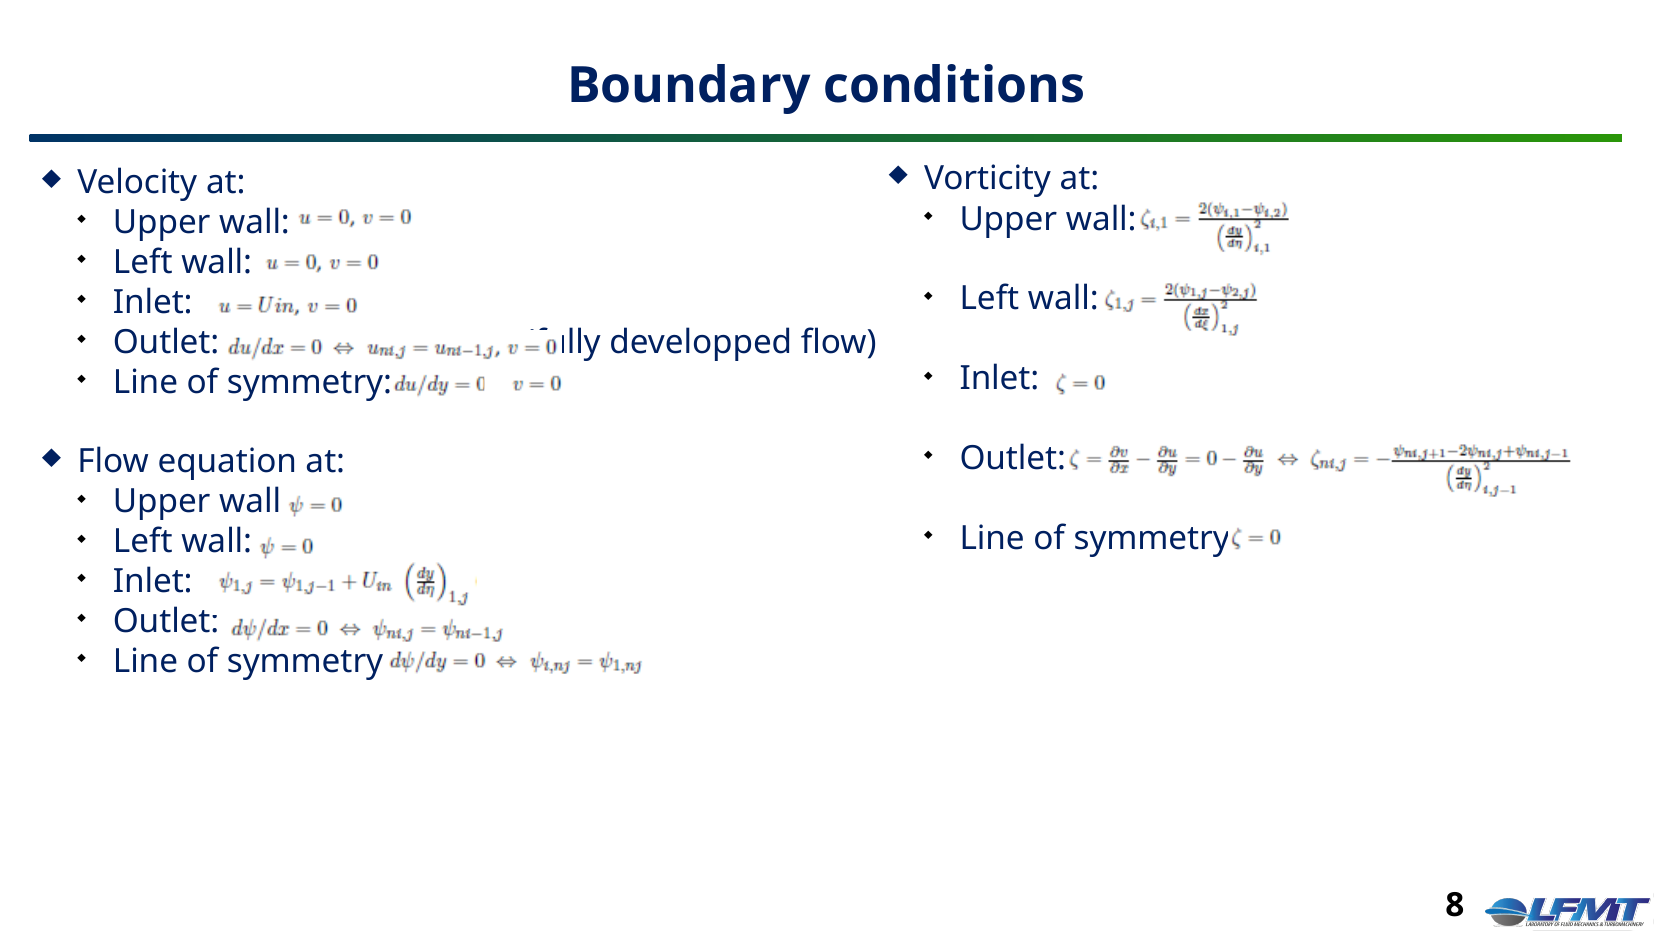

# Boundary conditions
Vorticity at:
Upper wall:
Left wall:
Inlet:
Outlet:
Line of symmetry:
Velocity at:
Upper wall:
Left wall:
Inlet:
Outlet: (fully developped flow)
Line of symmetry:
Flow equation at:
Upper wall:
Left wall:
Inlet:
Outlet:
Line of symmetry: